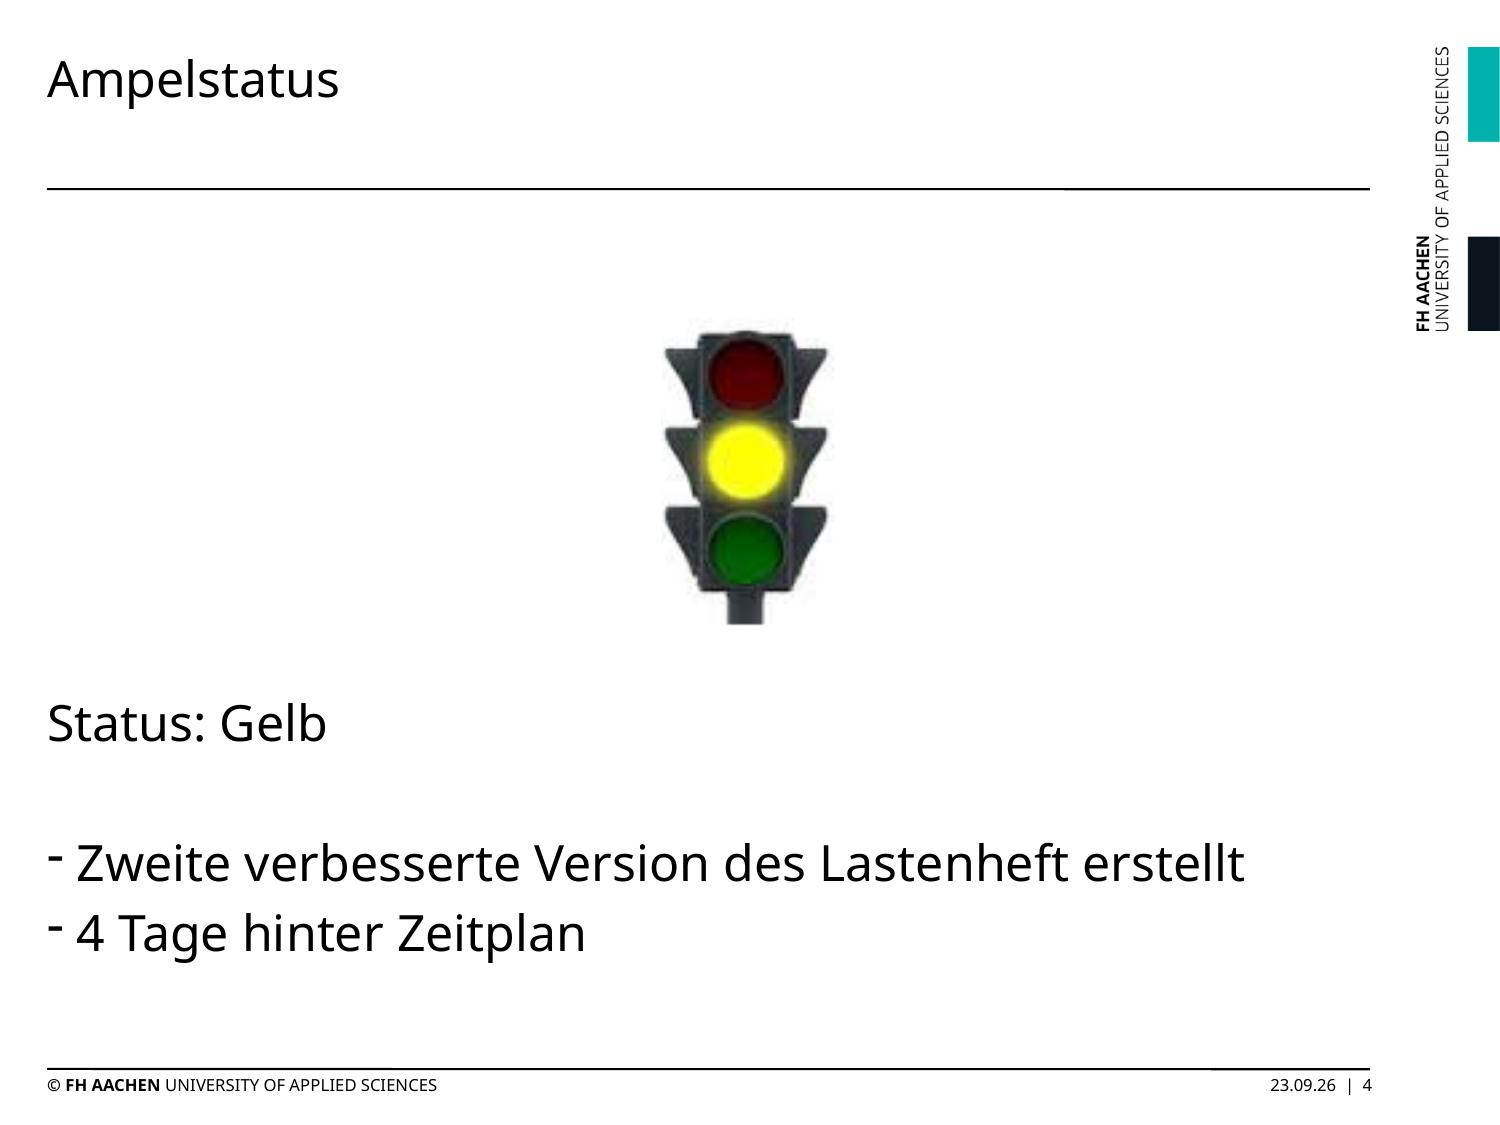

# Ampelstatus
Status: Gelb
 Zweite verbesserte Version des Lastenheft erstellt
 4 Tage hinter Zeitplan